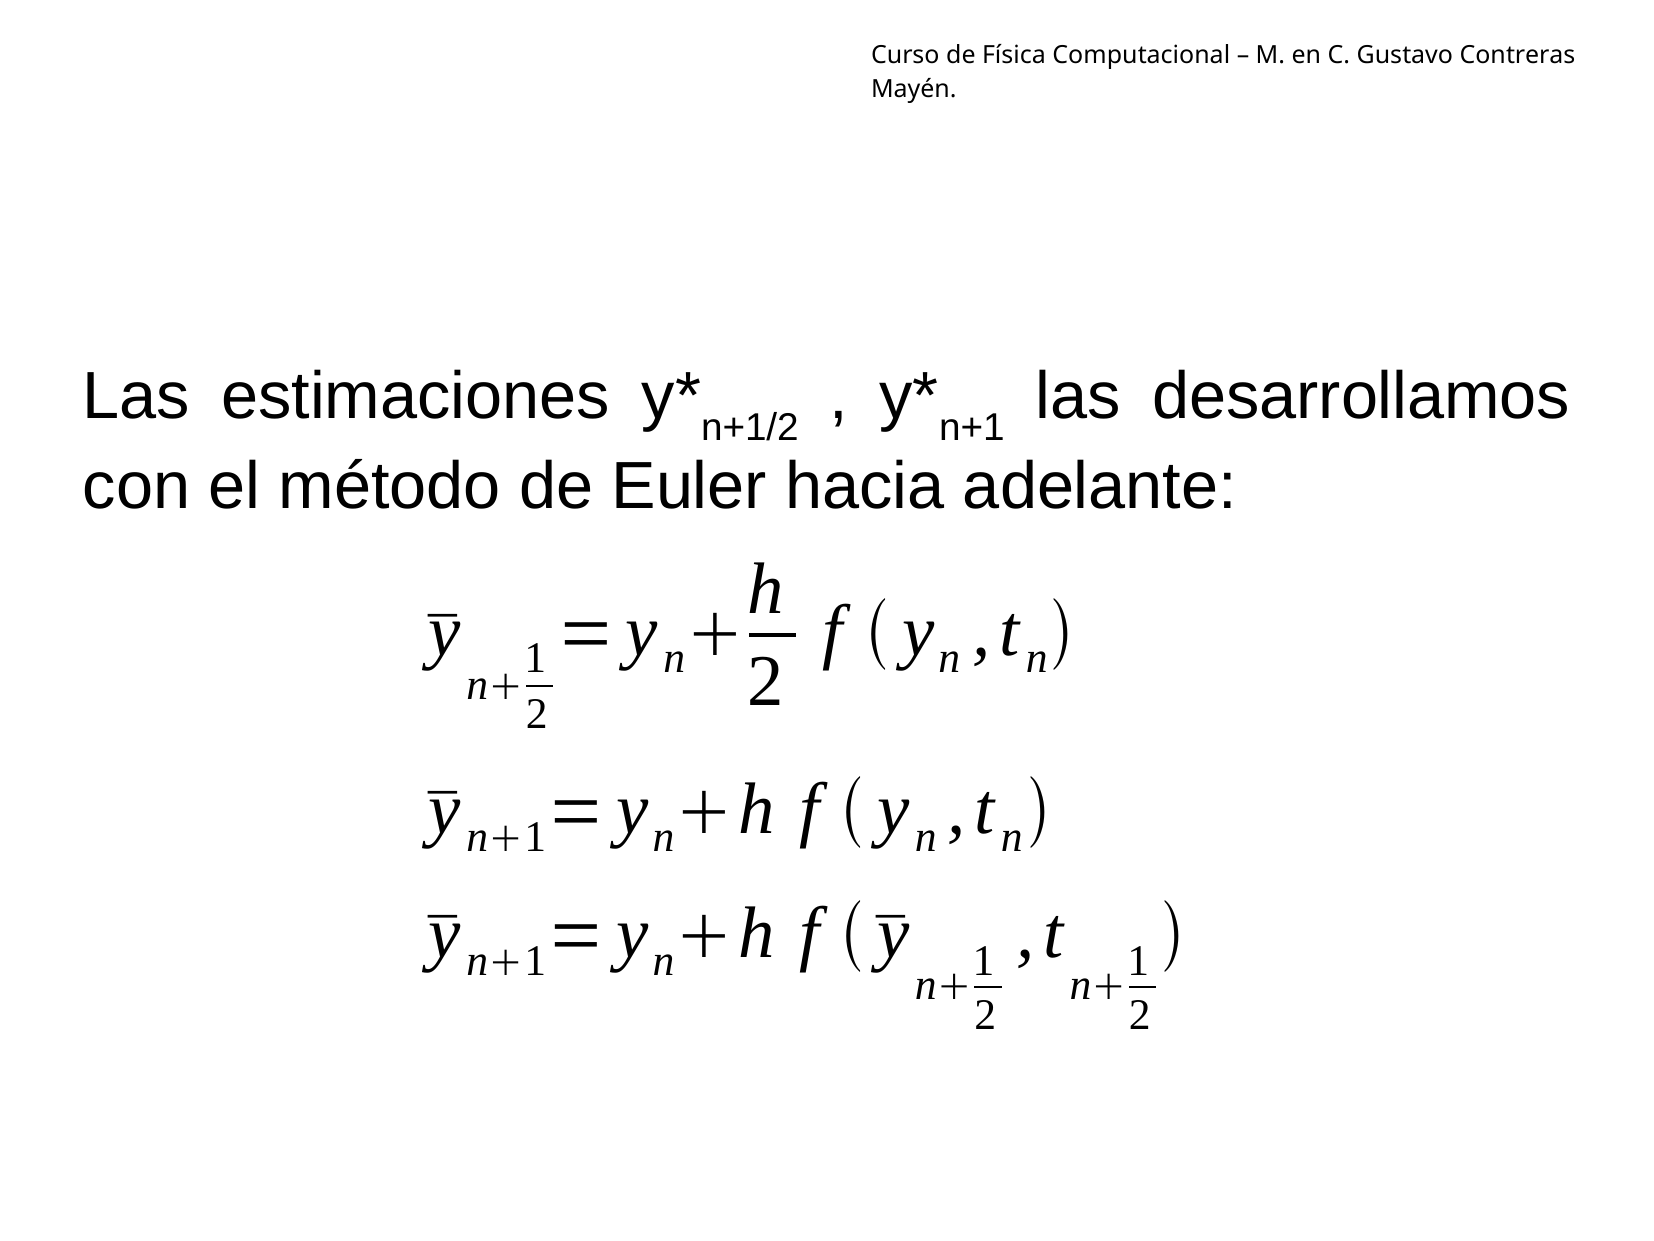

#
Las estimaciones y*n+1/2 , y*n+1 las desarrollamos con el método de Euler hacia adelante: